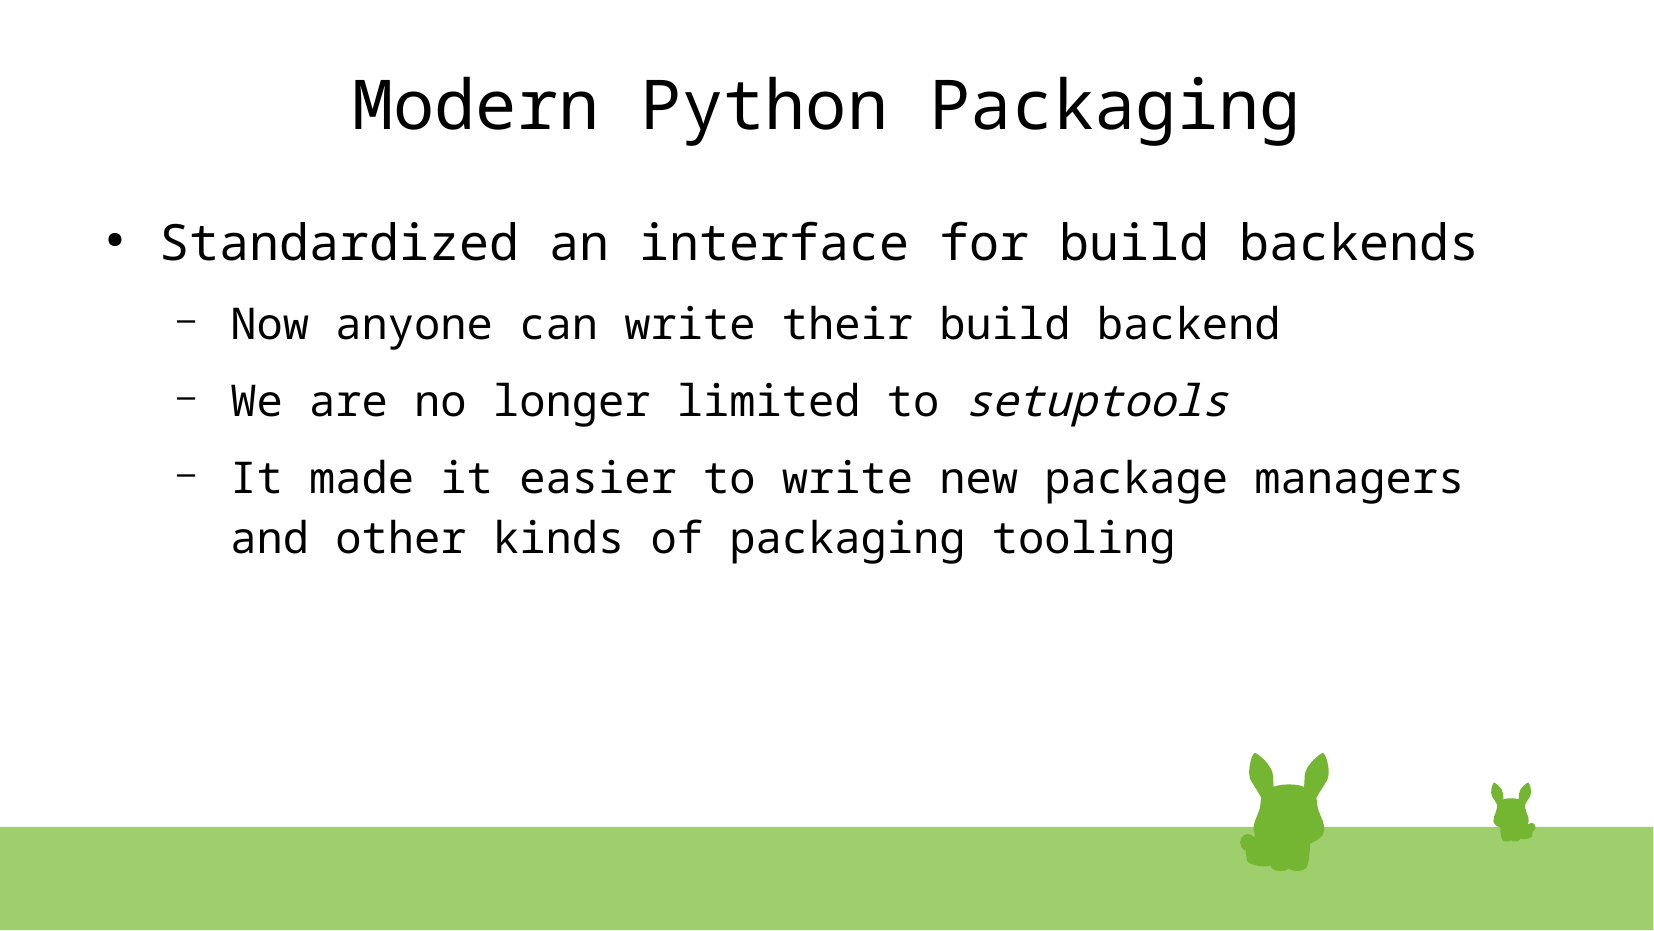

# Modern Python Packaging
Standardized an interface for build backends
Now anyone can write their build backend
We are no longer limited to setuptools
It made it easier to write new package managers and other kinds of packaging tooling